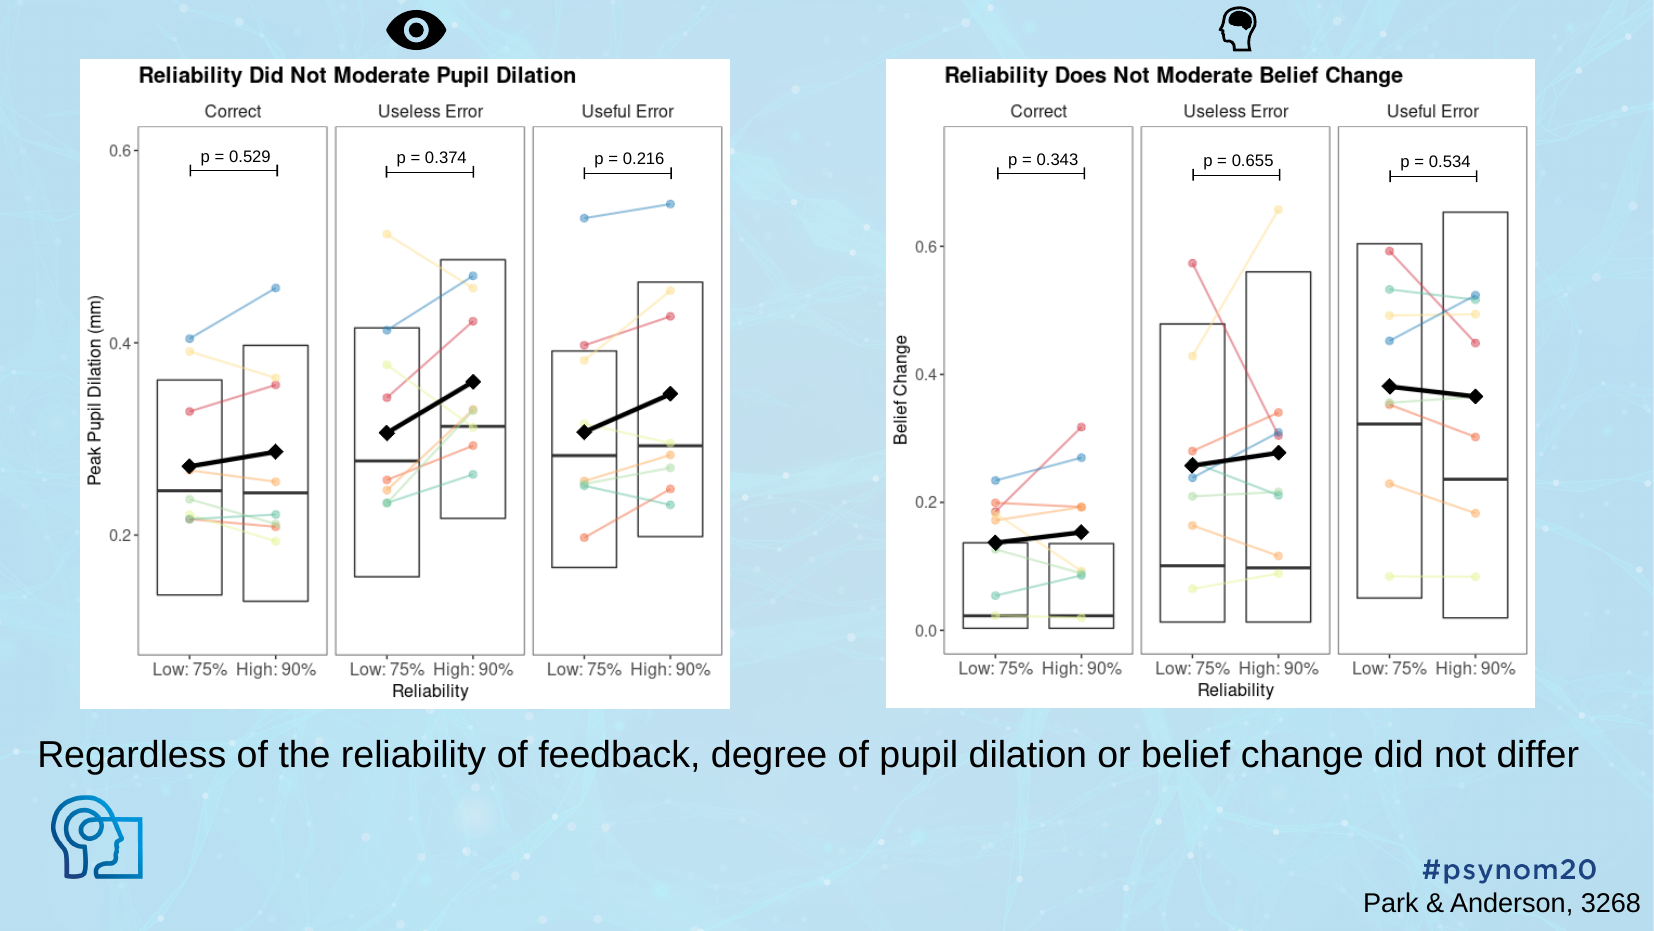

p = 0.529
p = 0.374
p = 0.216
p = 0.343
p = 0.655
p = 0.534
Regardless of the reliability of feedback, degree of pupil dilation or belief change did not differ
Park & Anderson, 3268